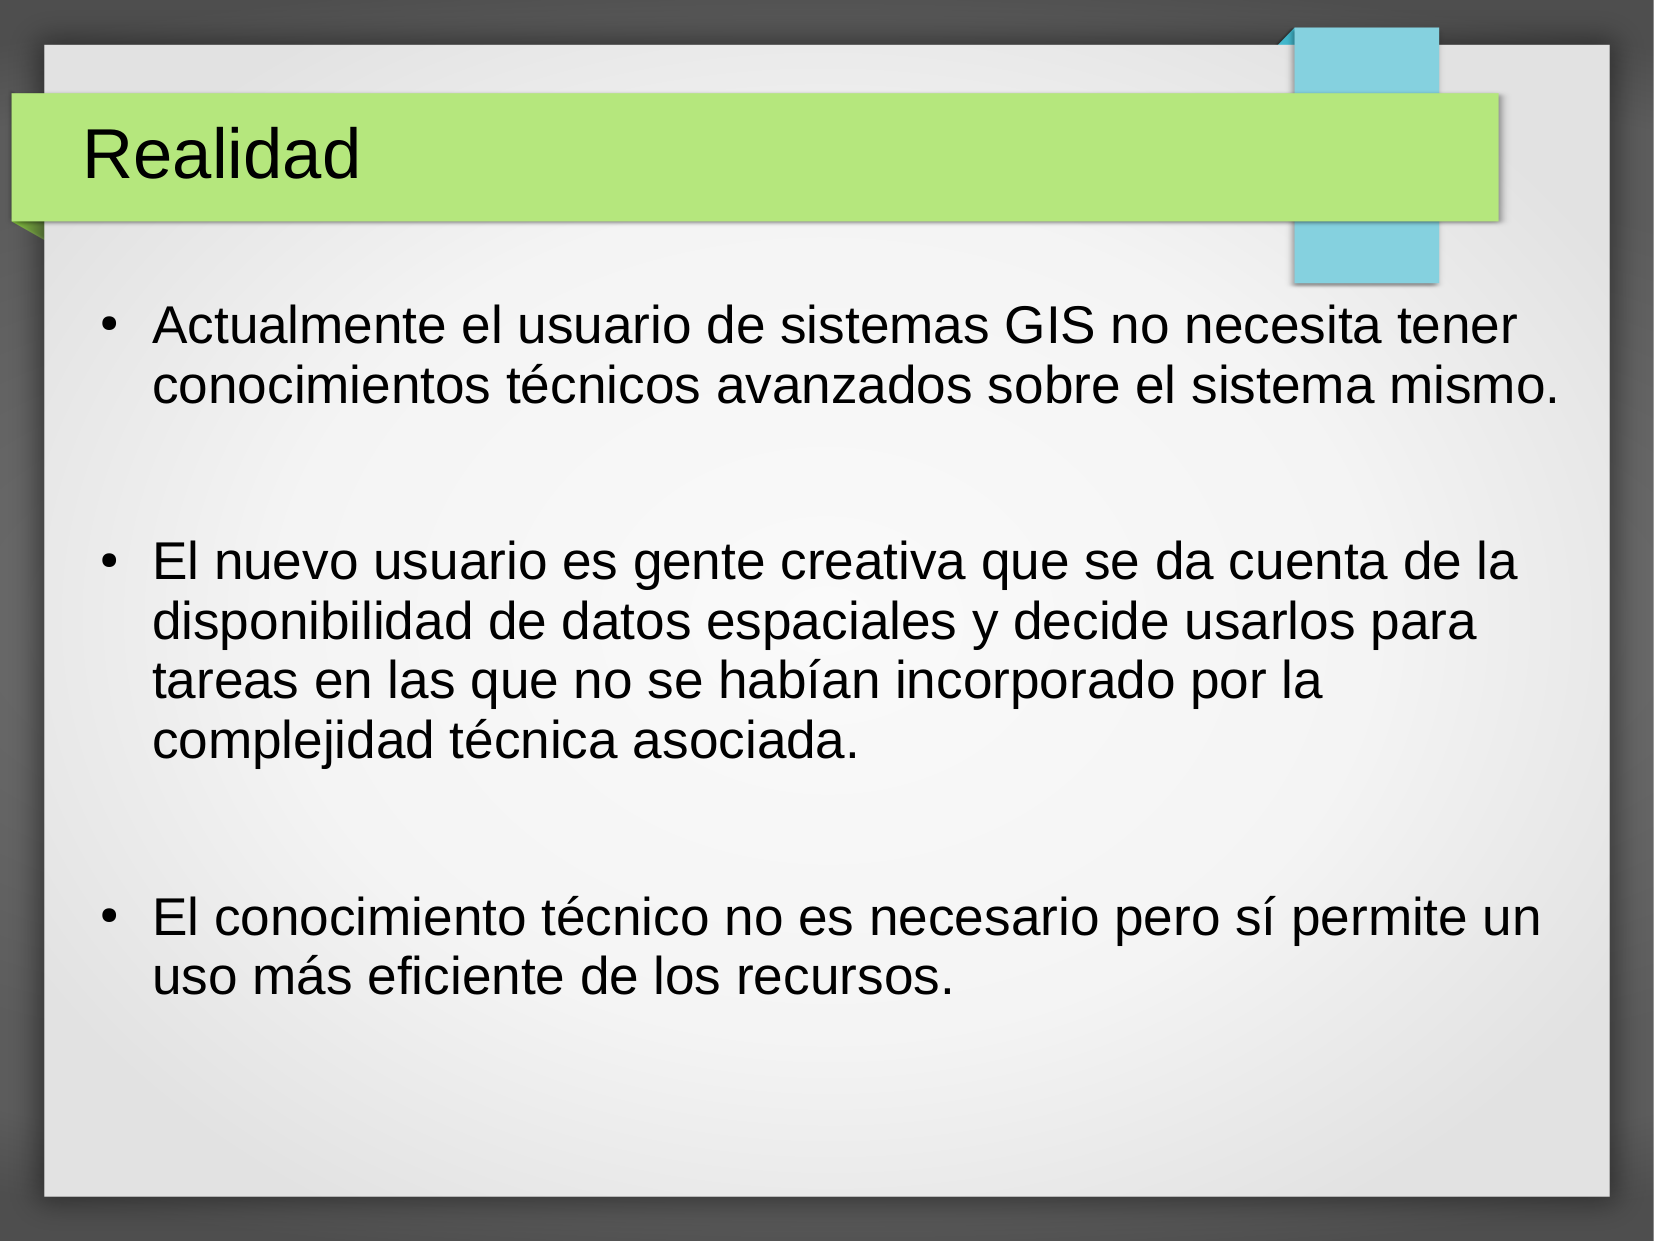

# Realidad
Actualmente el usuario de sistemas GIS no necesita tener conocimientos técnicos avanzados sobre el sistema mismo.
El nuevo usuario es gente creativa que se da cuenta de la disponibilidad de datos espaciales y decide usarlos para tareas en las que no se habían incorporado por la complejidad técnica asociada.
El conocimiento técnico no es necesario pero sí permite un uso más eficiente de los recursos.